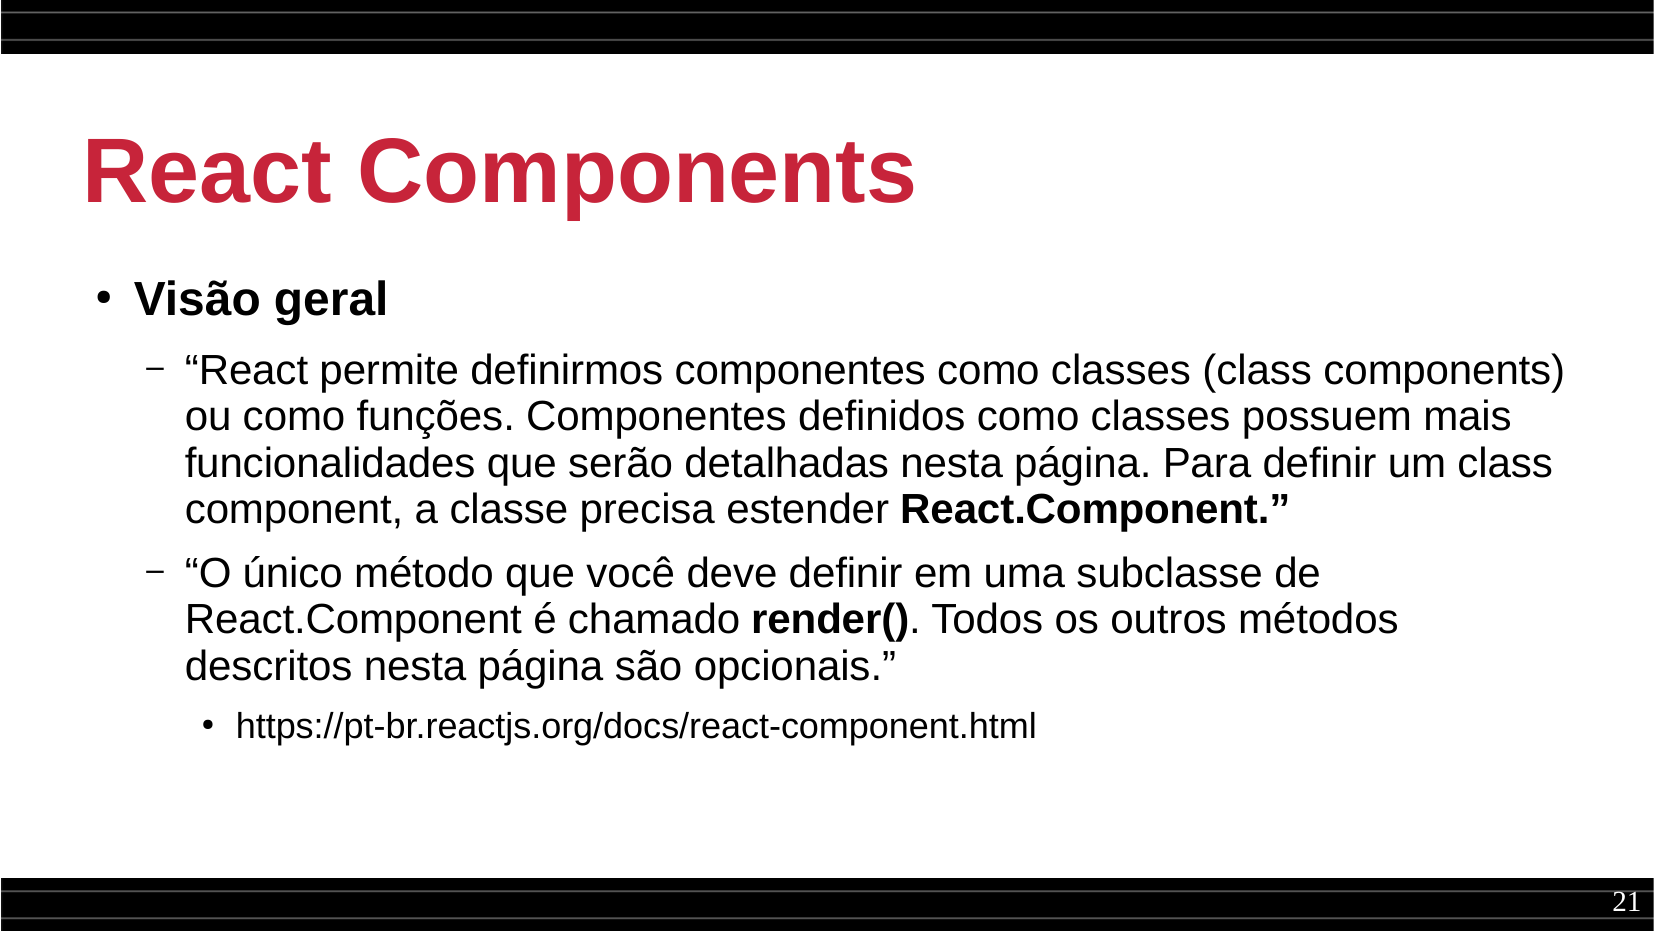

# React Components
Visão geral
“React permite definirmos componentes como classes (class components) ou como funções. Componentes definidos como classes possuem mais funcionalidades que serão detalhadas nesta página. Para definir um class component, a classe precisa estender React.Component.”
“O único método que você deve definir em uma subclasse de React.Component é chamado render(). Todos os outros métodos descritos nesta página são opcionais.”
https://pt-br.reactjs.org/docs/react-component.html